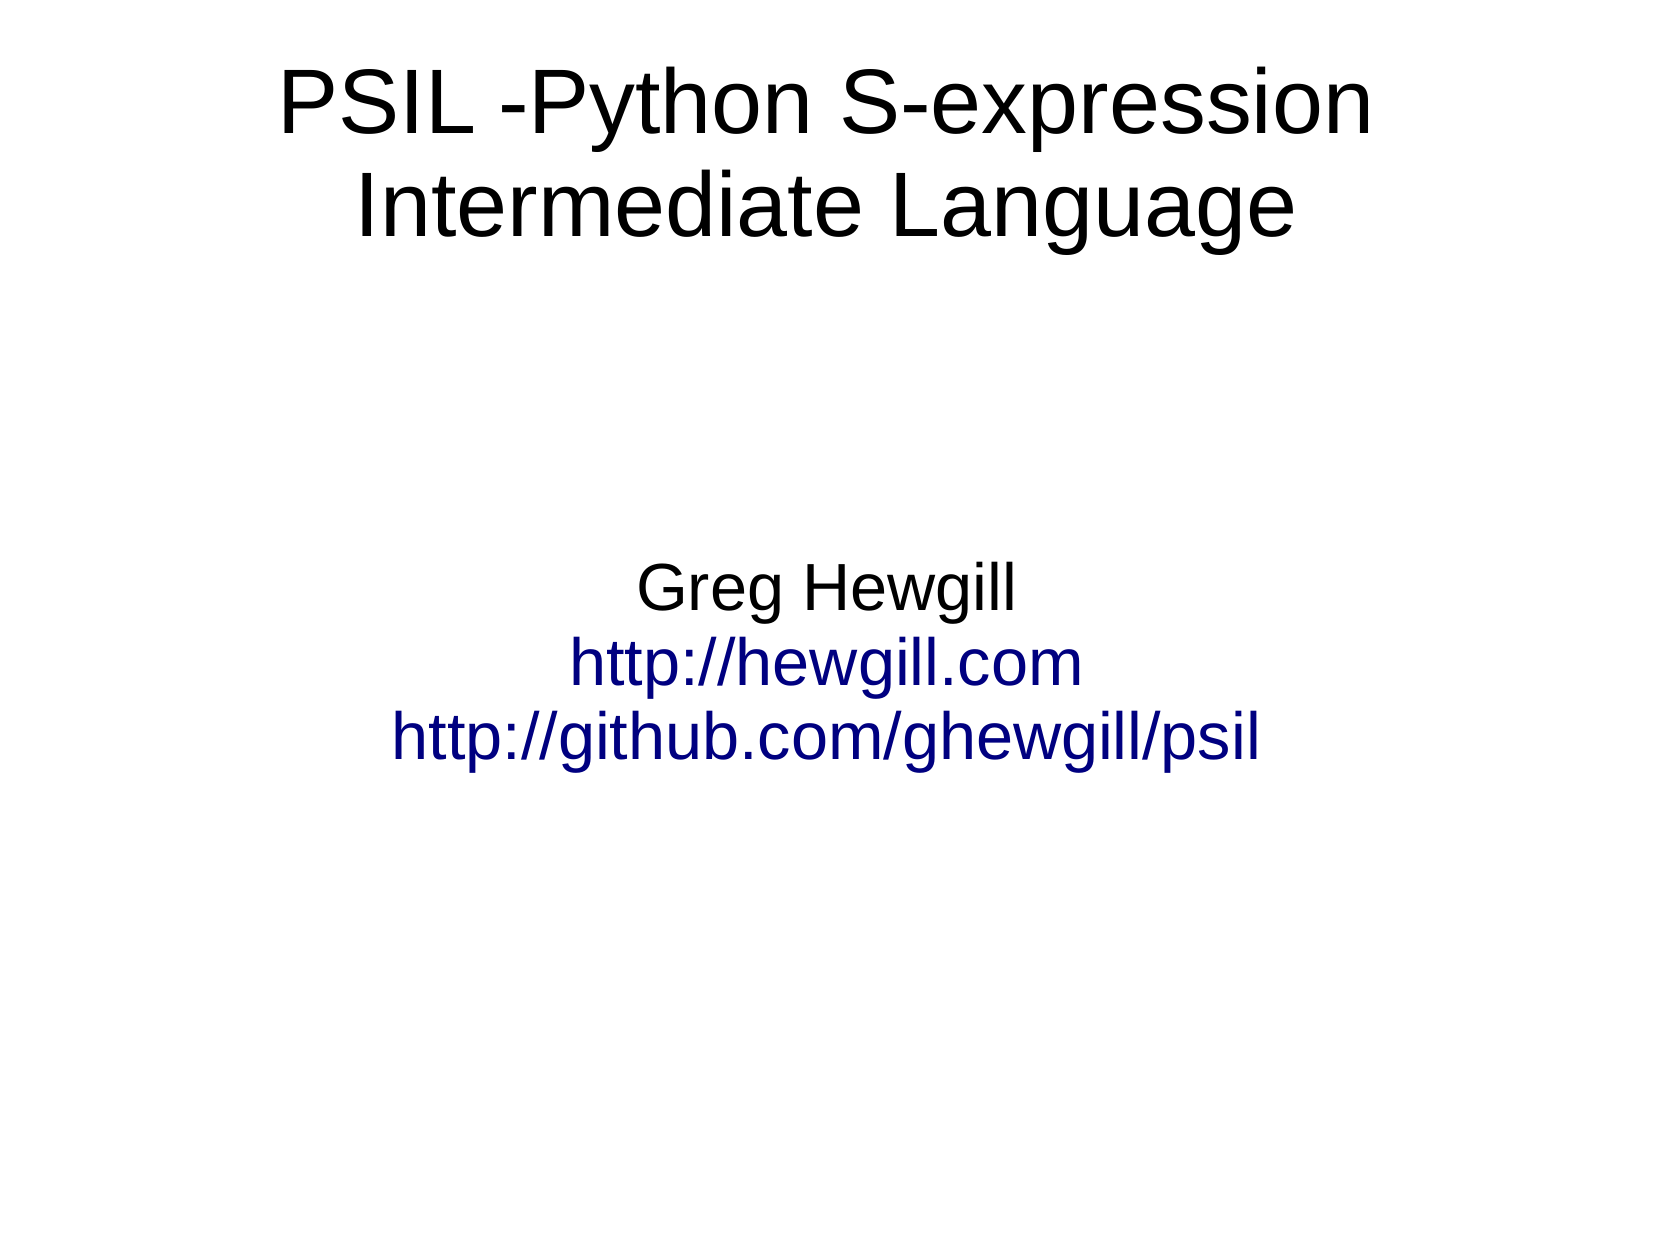

# PSIL -Python S-expression Intermediate Language
Greg Hewgill
http://hewgill.com
http://github.com/ghewgill/psil